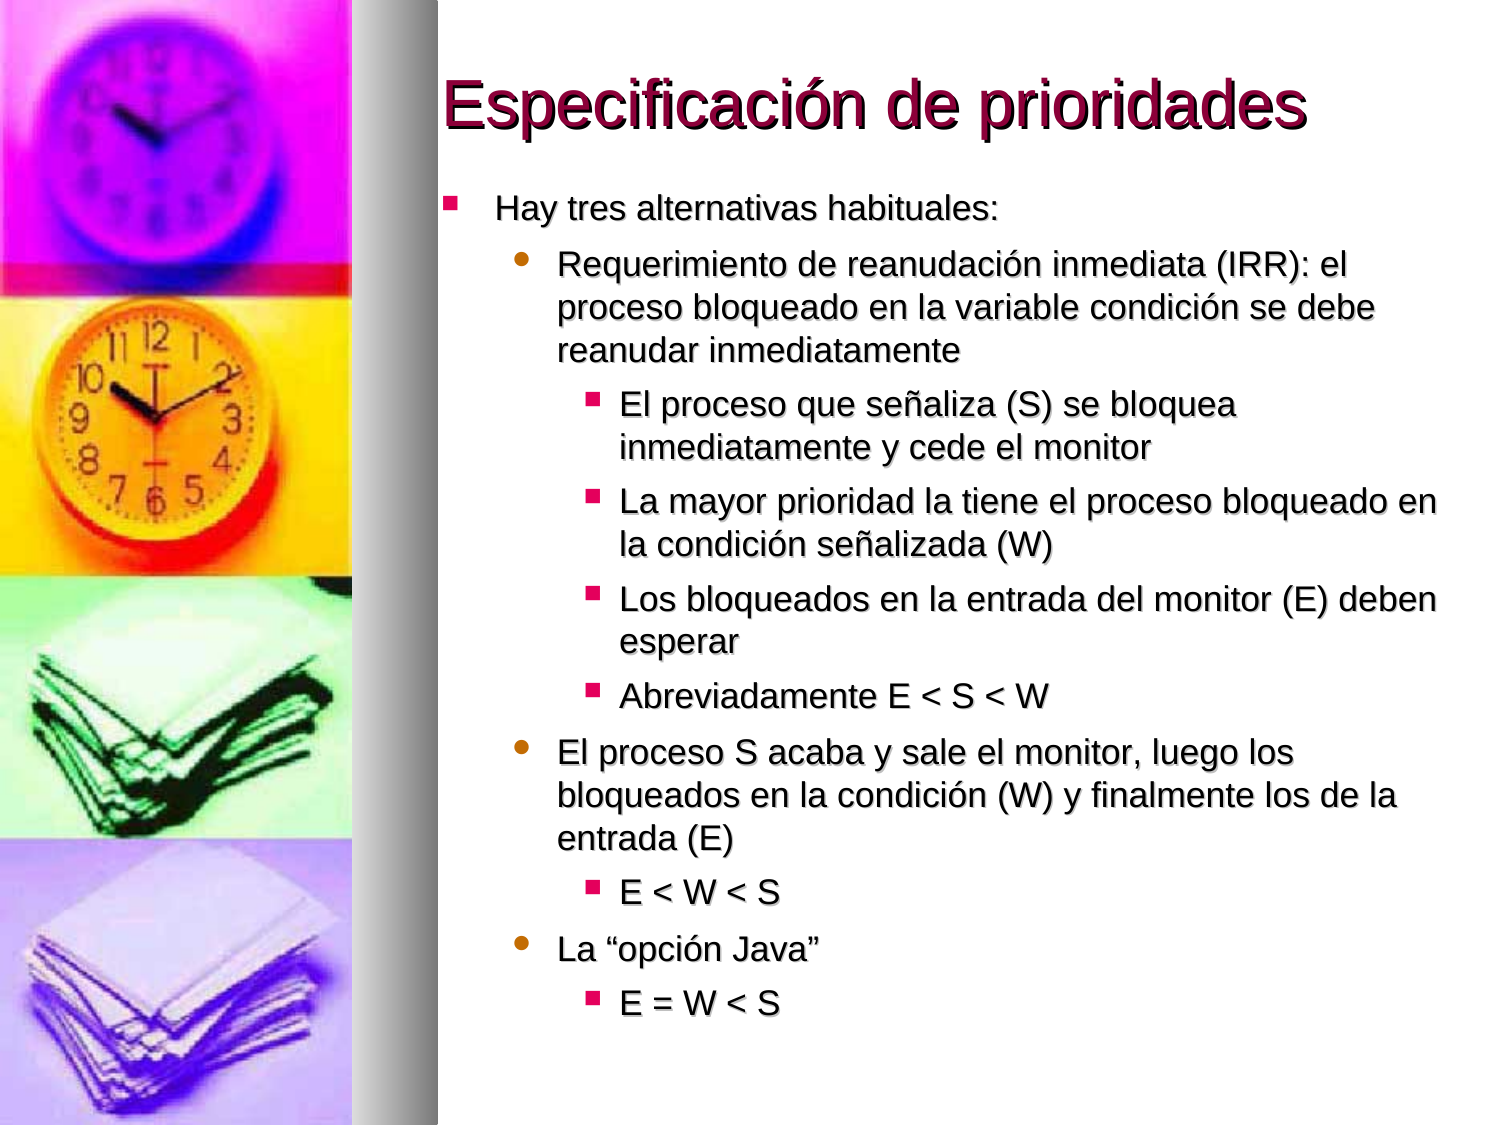

# Especificación de prioridades
Hay tres alternativas habituales:
Requerimiento de reanudación inmediata (IRR): el proceso bloqueado en la variable condición se debe reanudar inmediatamente
El proceso que señaliza (S) se bloquea inmediatamente y cede el monitor
La mayor prioridad la tiene el proceso bloqueado en la condición señalizada (W)
Los bloqueados en la entrada del monitor (E) deben esperar
Abreviadamente E < S < W
El proceso S acaba y sale el monitor, luego los bloqueados en la condición (W) y finalmente los de la entrada (E)
E < W < S
La “opción Java”
E = W < S